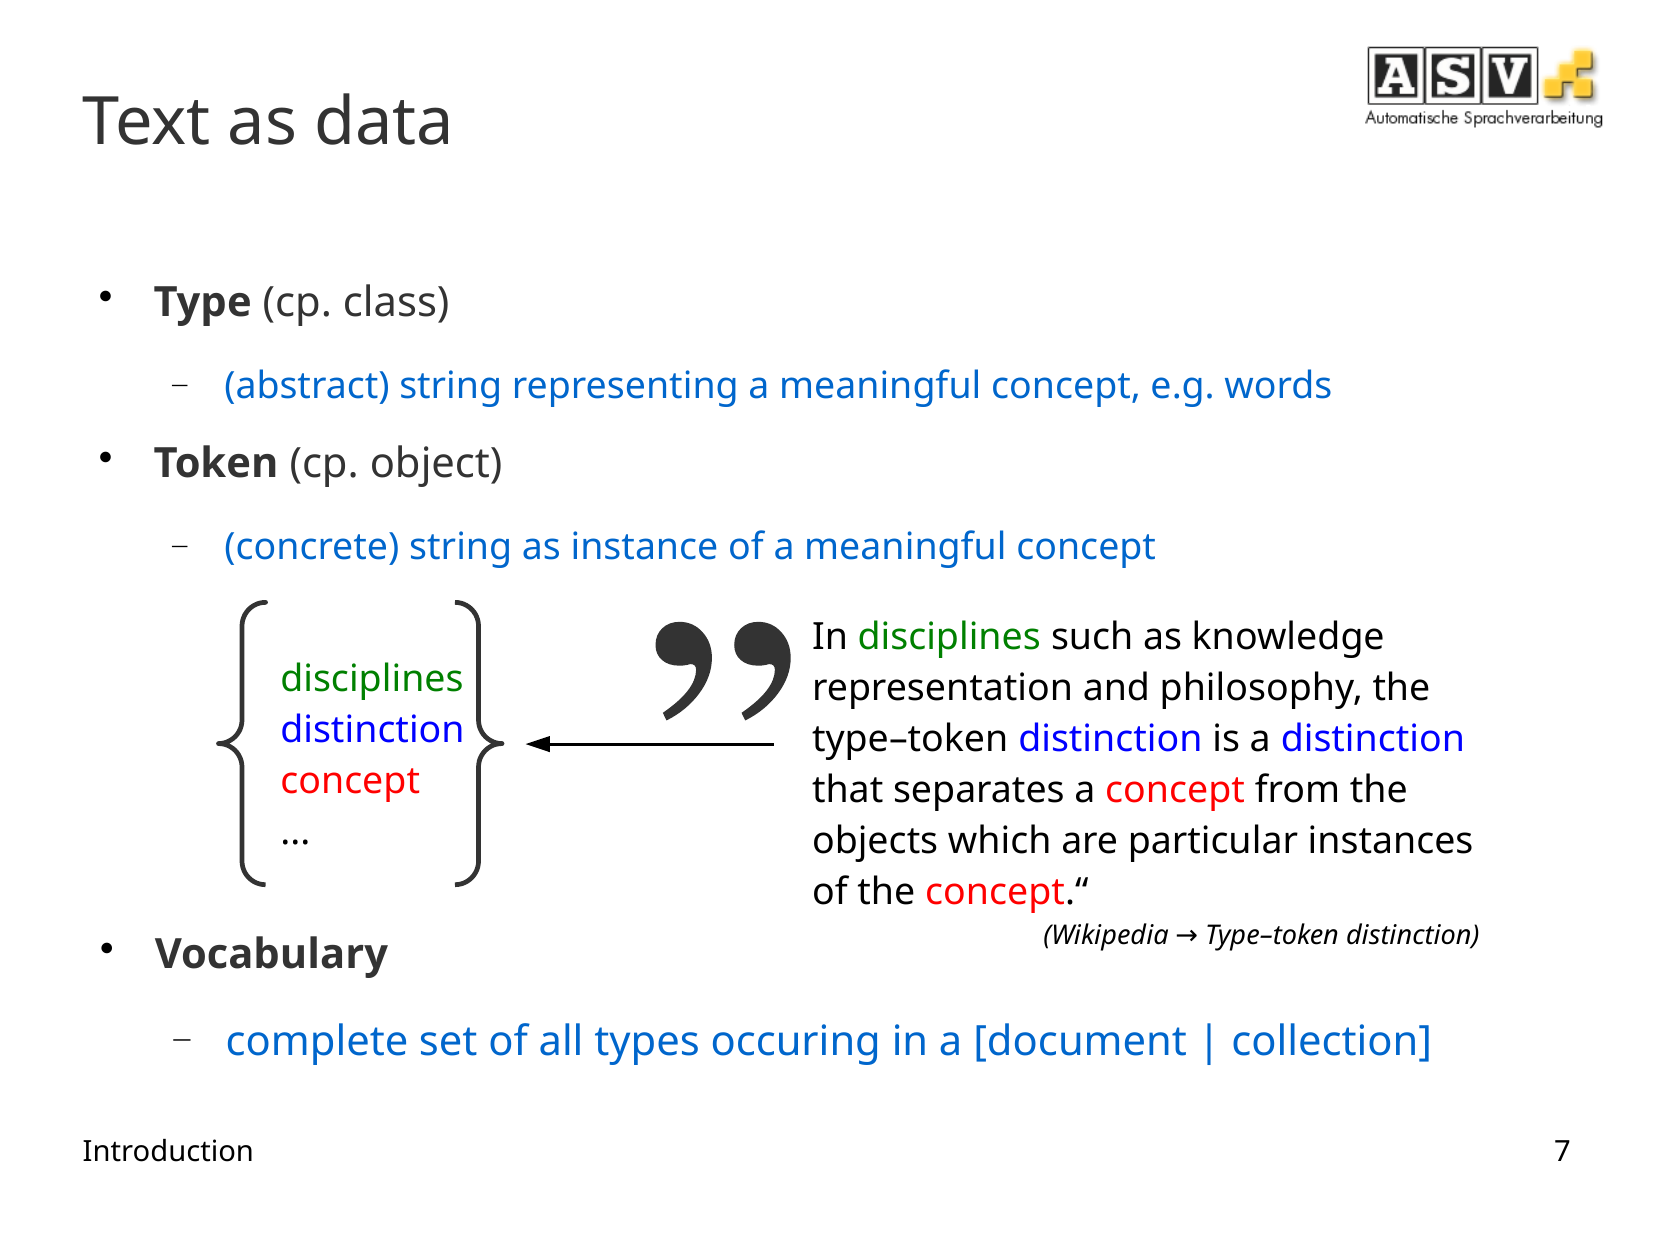

# Text as data
Type (cp. class)
(abstract) string representing a meaningful concept, e.g. words
Token (cp. object)
(concrete) string as instance of a meaningful concept
In disciplines such as knowledge representation and philosophy, the type–token distinction is a distinction that separates a concept from the objects which are particular instances of the concept.“
(Wikipedia → Type–token distinction)
disciplines
distinction
concept
...
Vocabulary
complete set of all types occuring in a [document | collection]
Introduction
7